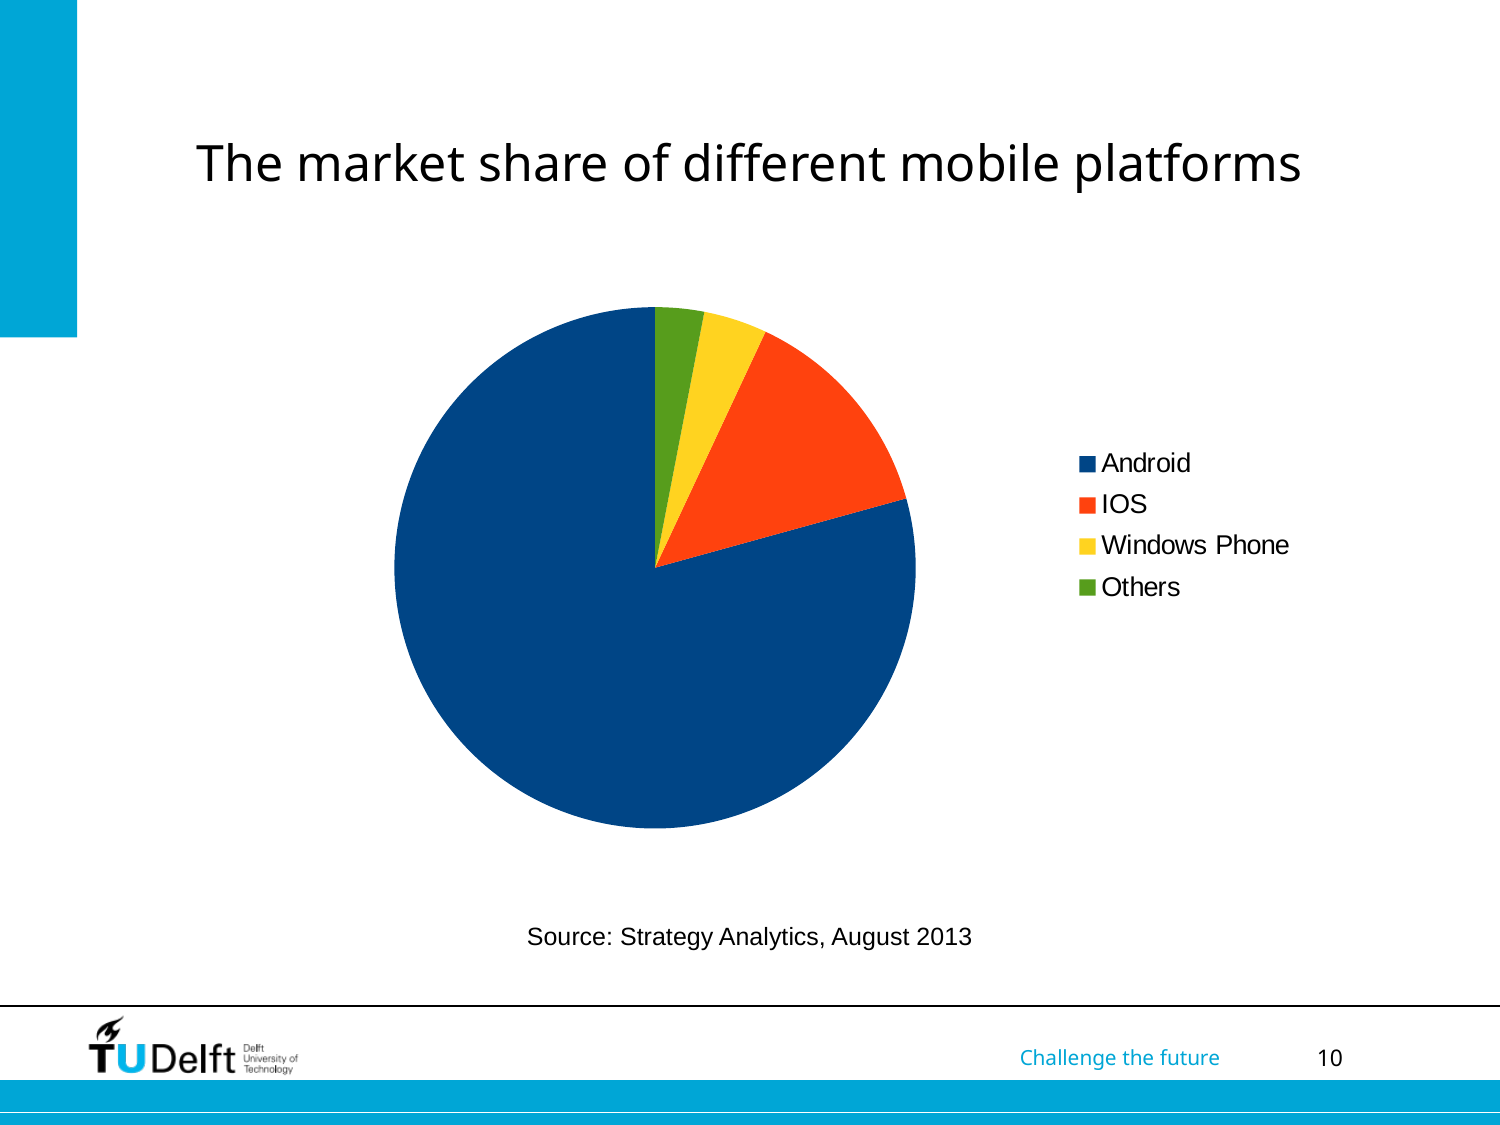

# The market share of different mobile platforms
### Chart
| Category | Column 1 |
|---|---|
| Android | 78.5 |
| IOS | 13.6 |
| Windows Phone | 3.9 |
| Others | 3.0 |Source: Strategy Analytics, August 2013